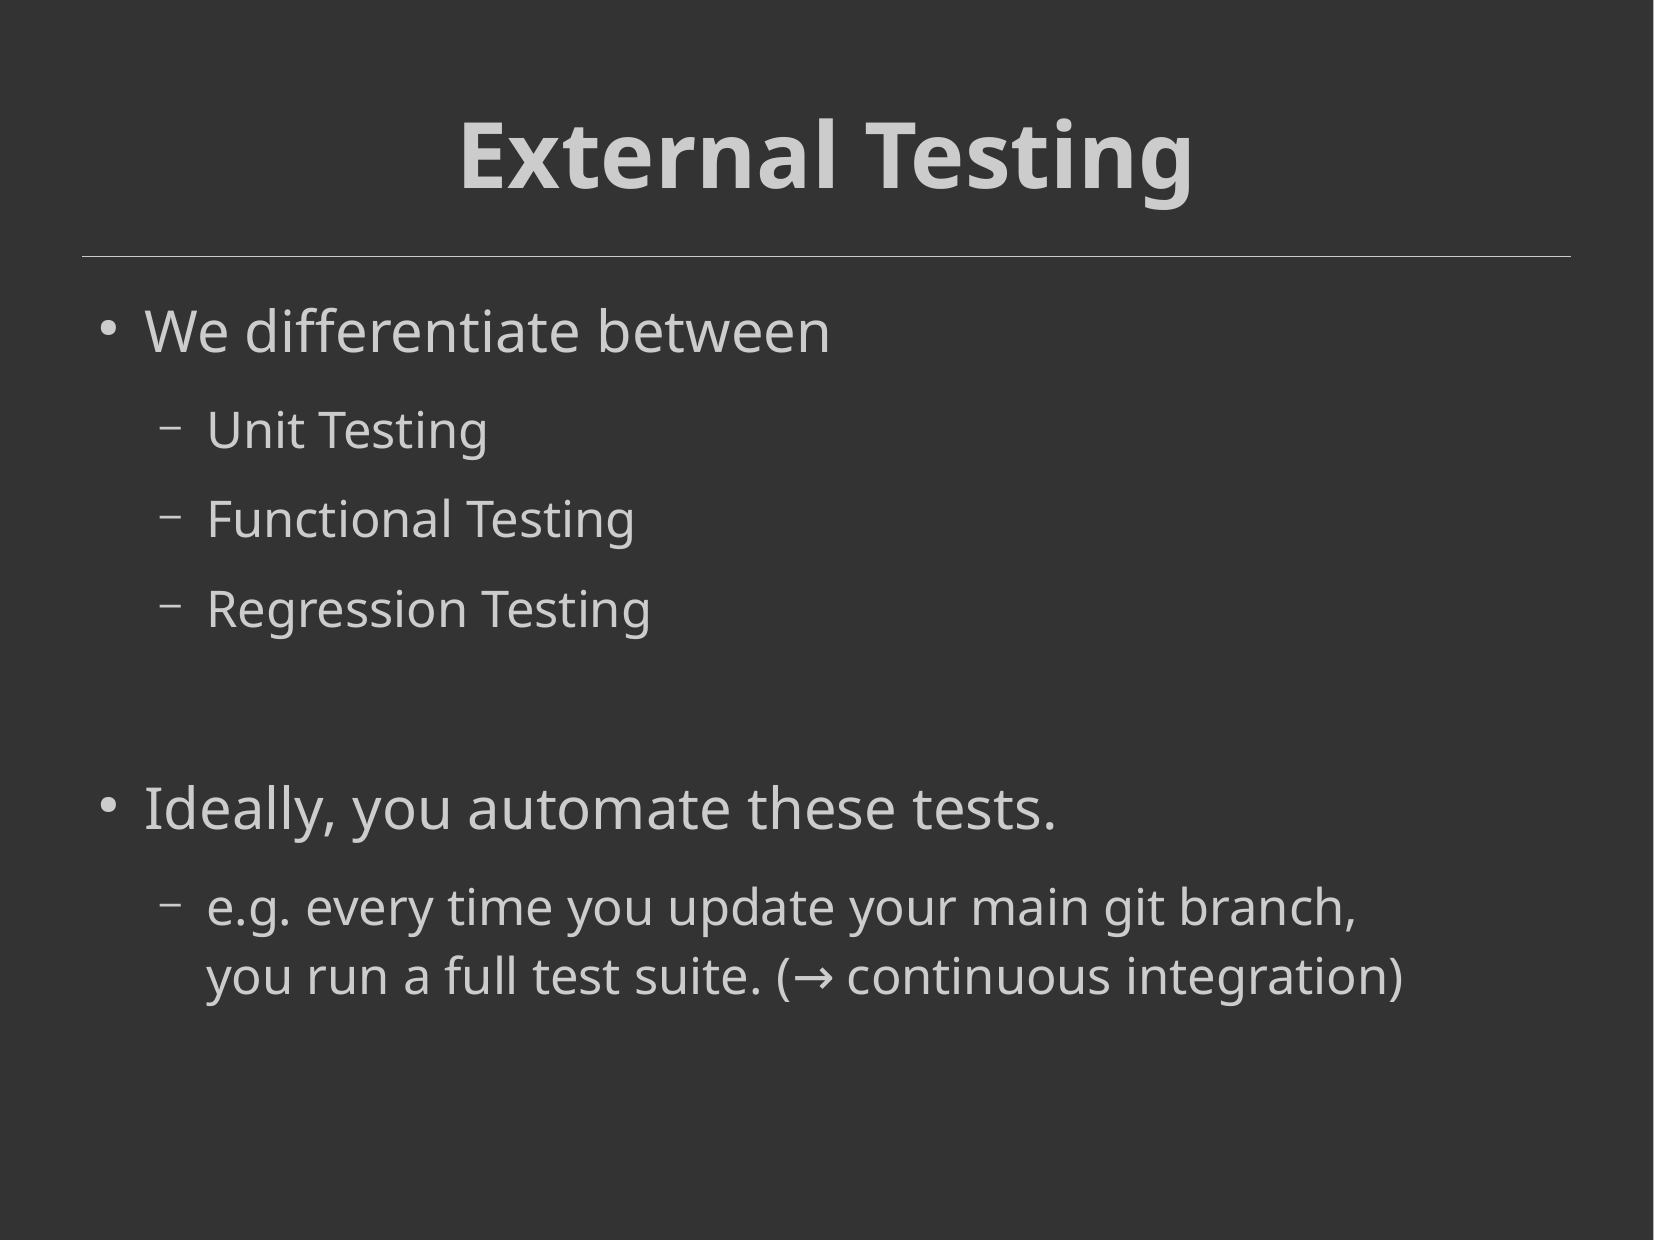

# External Testing
We differentiate between
Unit Testing
Functional Testing
Regression Testing
Ideally, you automate these tests.
e.g. every time you update your main git branch,
you run a full test suite. (→ continuous integration)